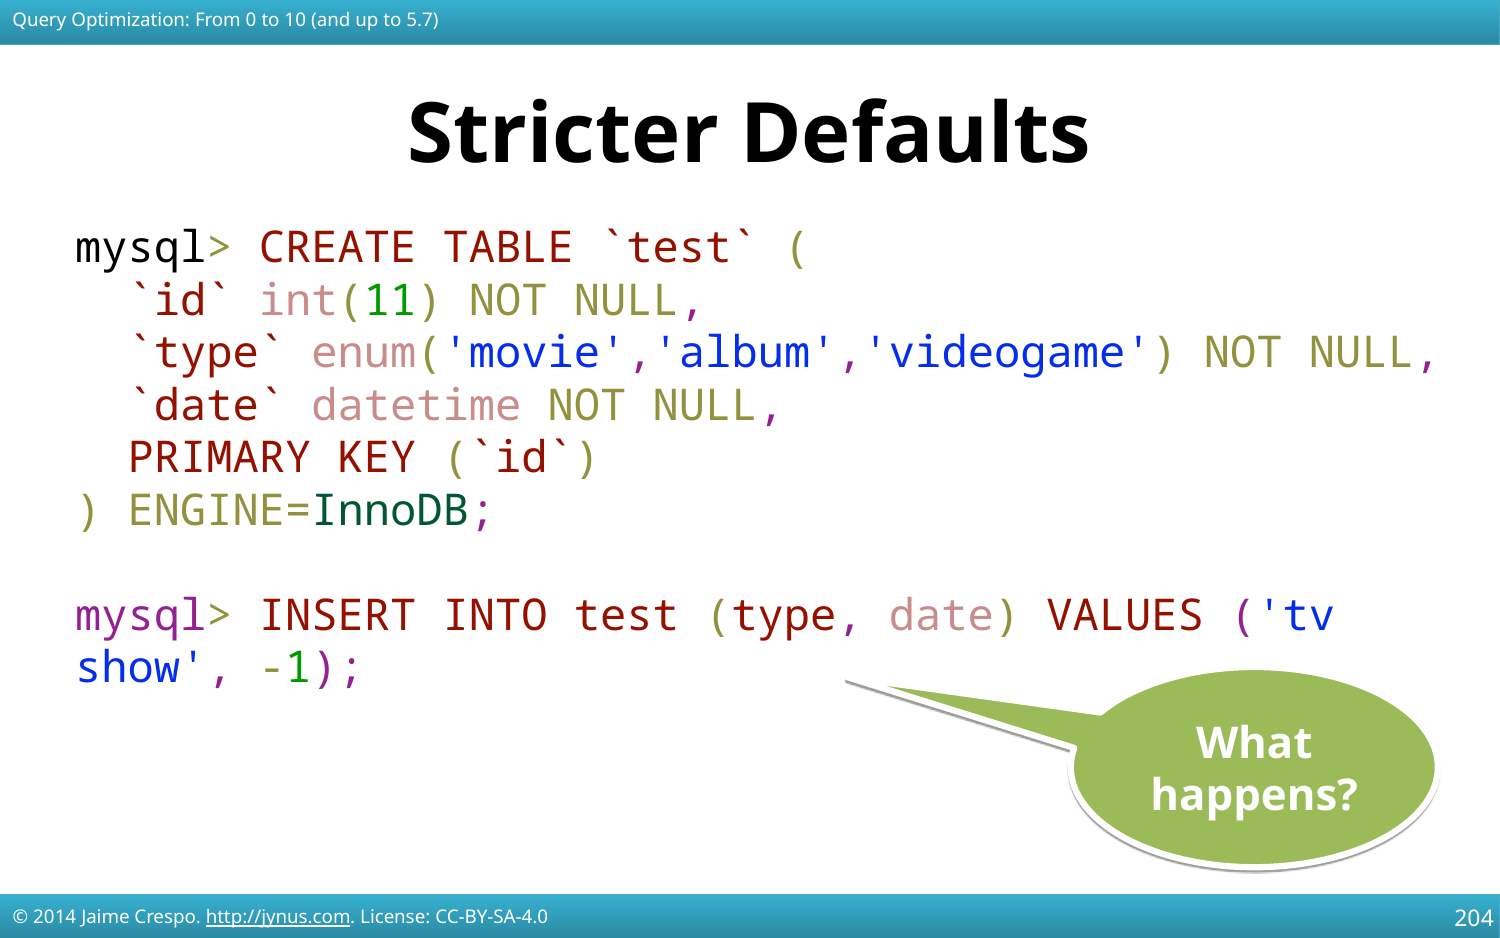

# Stricter Defaults
mysql> CREATE TABLE `test` (
 `id` int(11) NOT NULL,
 `type` enum('movie','album','videogame') NOT NULL,
 `date` datetime NOT NULL,
 PRIMARY KEY (`id`)
) ENGINE=InnoDB;
mysql> INSERT INTO test (type, date) VALUES ('tv show', -1);
What happens?